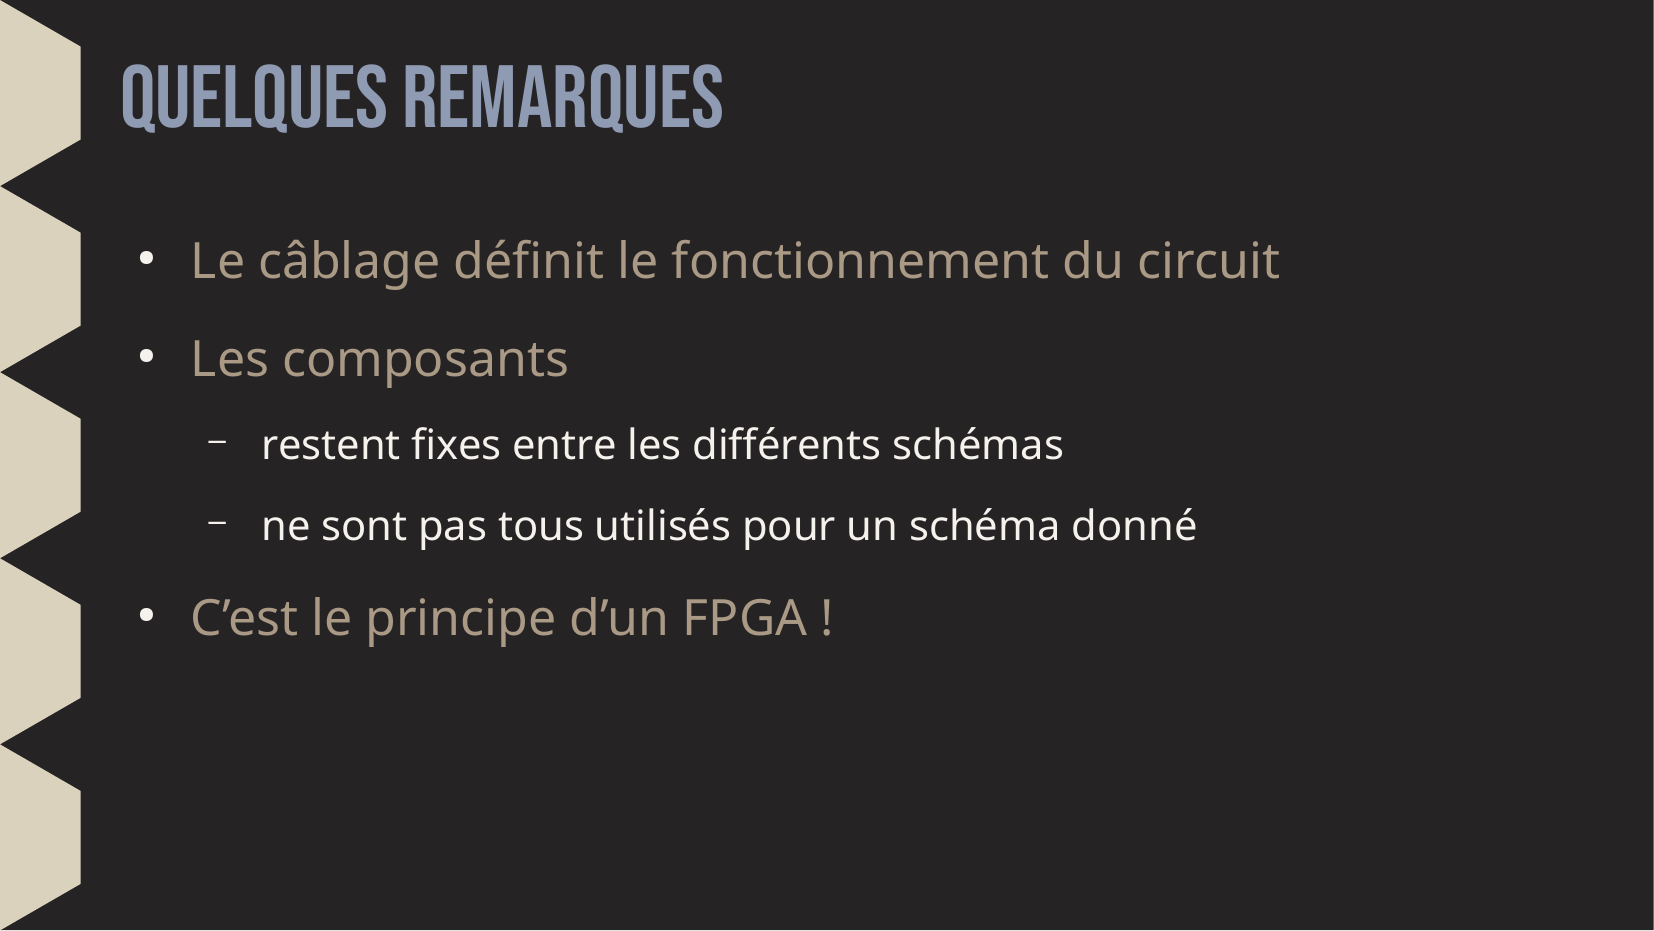

# Quelques remarques
Le câblage définit le fonctionnement du circuit
Les composants
restent fixes entre les différents schémas
ne sont pas tous utilisés pour un schéma donné
C’est le principe d’un FPGA !